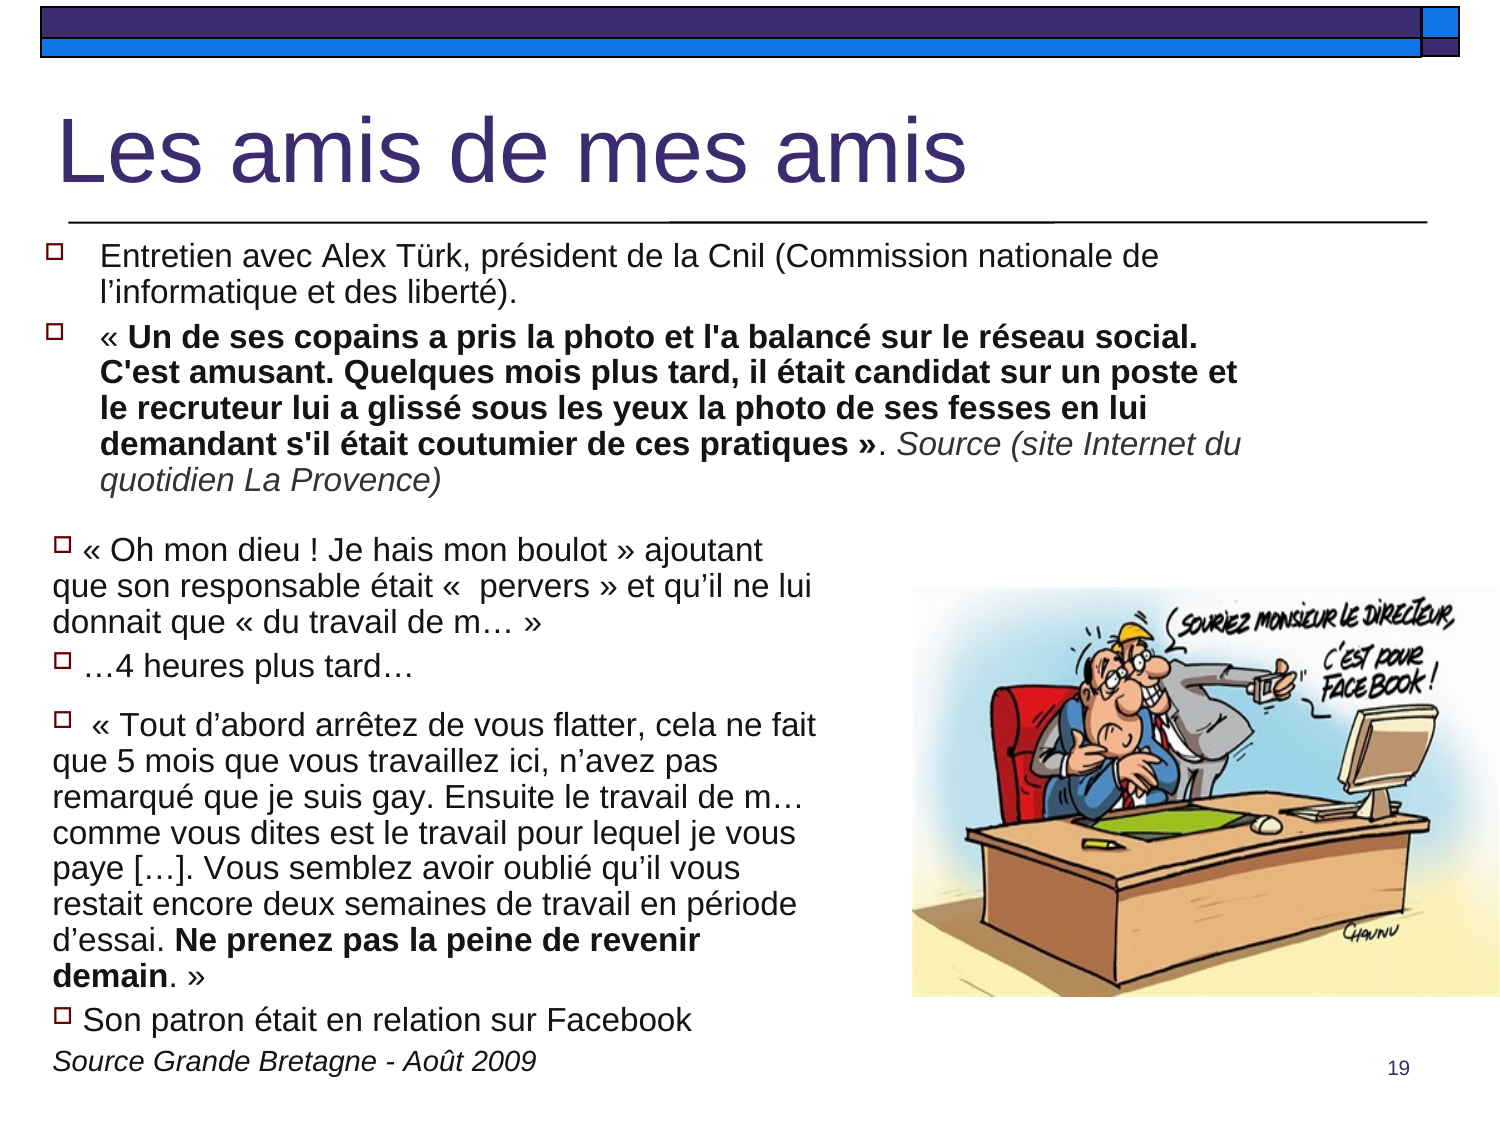

Les amis de mes amis
Entretien avec Alex Türk, président de la Cnil (Commission nationale de l’informatique et des liberté).
« Un de ses copains a pris la photo et l'a balancé sur le réseau social. C'est amusant. Quelques mois plus tard, il était candidat sur un poste et le recruteur lui a glissé sous les yeux la photo de ses fesses en lui demandant s'il était coutumier de ces pratiques ». Source (site Internet du quotidien La Provence)
 « Oh mon dieu ! Je hais mon boulot » ajoutant que son responsable était «  pervers » et qu’il ne lui donnait que « du travail de m… »
 …4 heures plus tard…
 « Tout d’abord arrêtez de vous flatter, cela ne fait que 5 mois que vous travaillez ici, n’avez pas remarqué que je suis gay. Ensuite le travail de m… comme vous dites est le travail pour lequel je vous paye […]. Vous semblez avoir oublié qu’il vous restait encore deux semaines de travail en période d’essai. Ne prenez pas la peine de revenir demain. »
 Son patron était en relation sur Facebook
Source Grande Bretagne - Août 2009